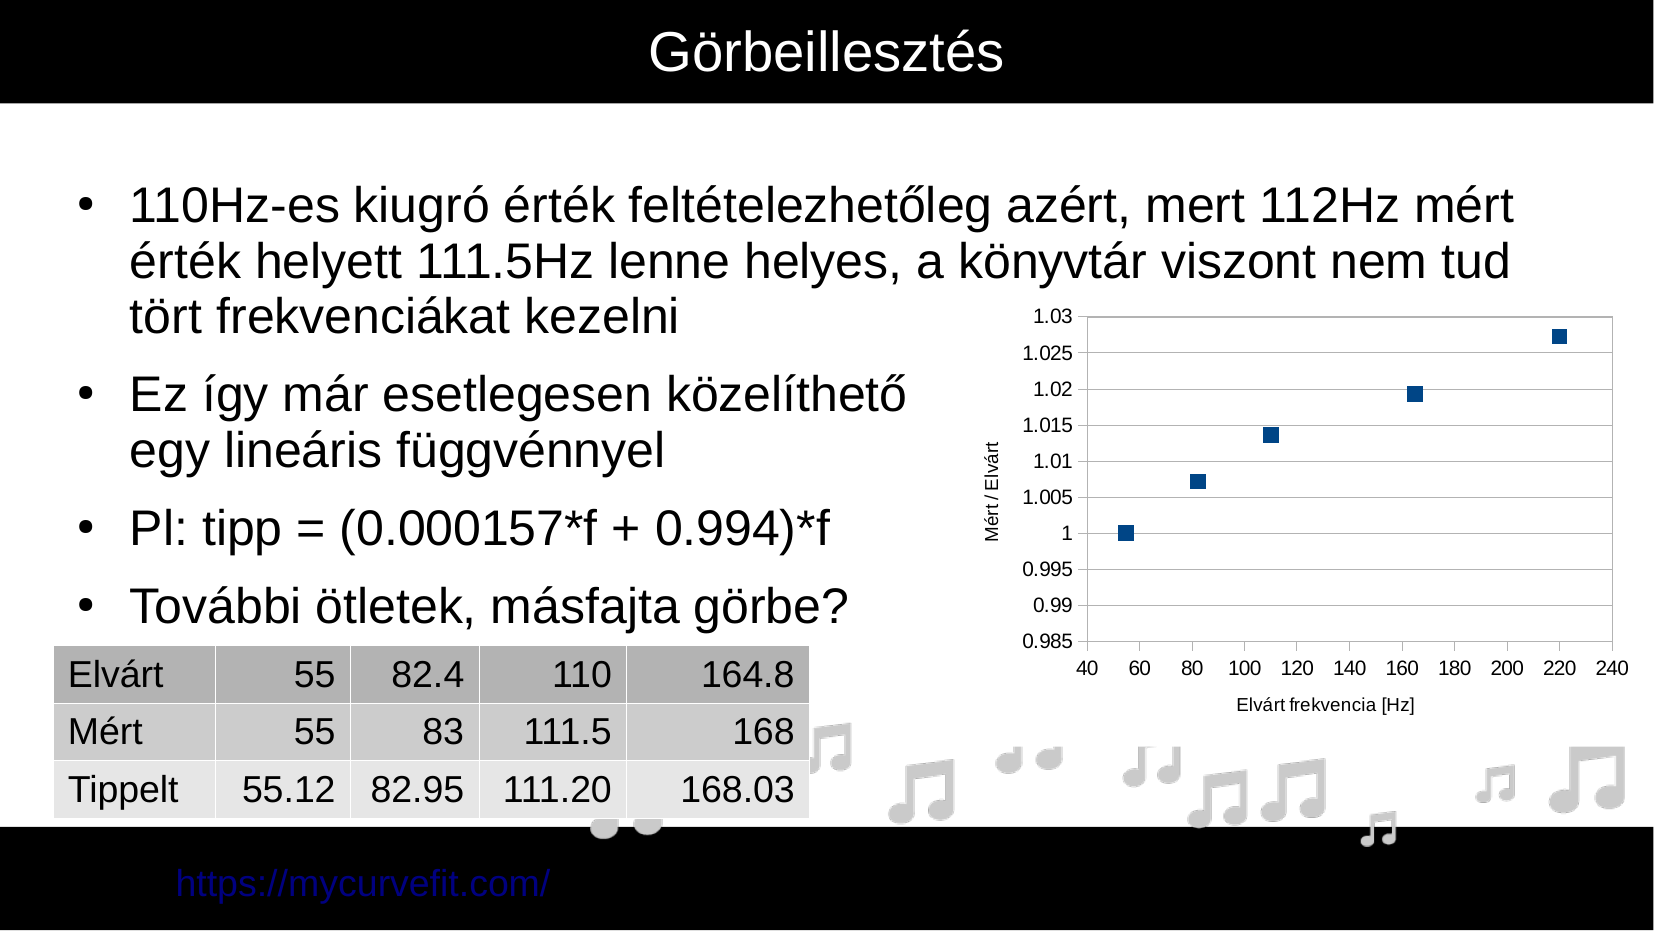

# Görbeillesztés
110Hz-es kiugró érték feltételezhetőleg azért, mert 112Hz mért érték helyett 111.5Hz lenne helyes, a könyvtár viszont nem tud tört frekvenciákat kezelni
Ez így már esetlegesen közelíthető
egy lineáris függvénnyel
Pl: tipp = (0.000157*f + 0.994)*f
További ötletek, másfajta görbe?
### Chart
| Category | Row 51 |
|---|---|| Elvárt | 55 | 82.4 | 110 | 164.8 |
| --- | --- | --- | --- | --- |
| Mért | 55 | 83 | 111.5 | 168 |
| Tippelt | 55.12 | 82.95 | 111.20 | 168.03 |
https://mycurvefit.com/